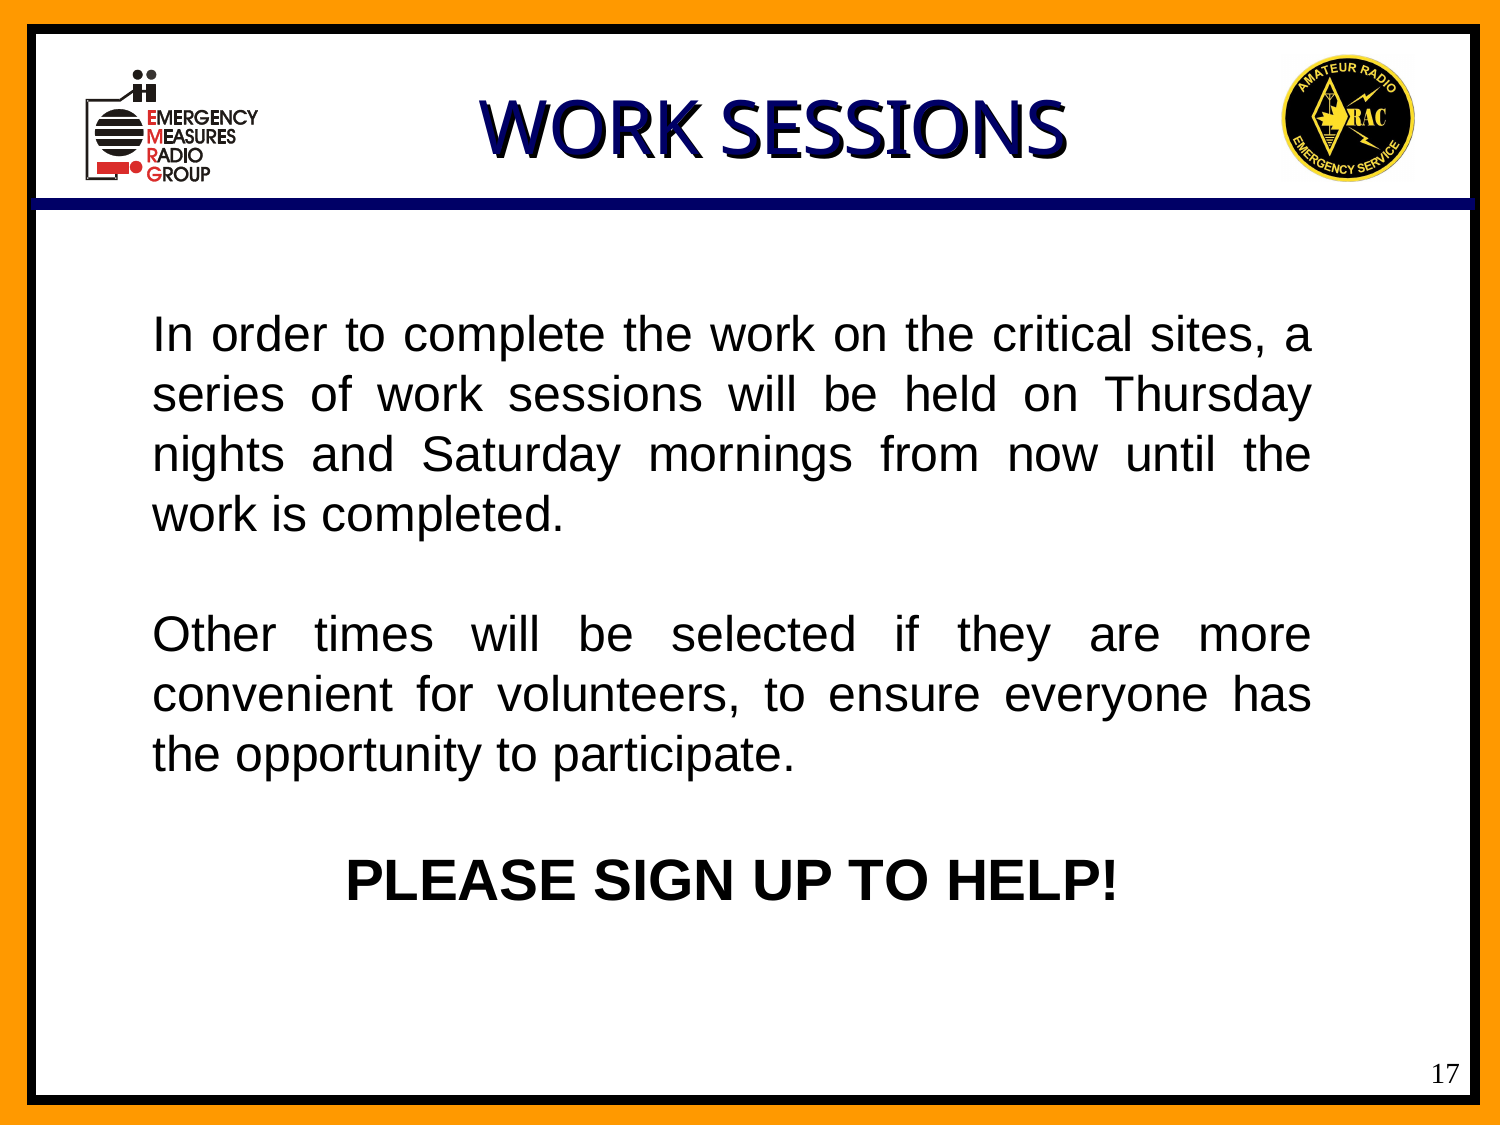

WORK SESSIONS
In order to complete the work on the critical sites, a series of work sessions will be held on Thursday nights and Saturday mornings from now until the work is completed.
Other times will be selected if they are more convenient for volunteers, to ensure everyone has the opportunity to participate.
PLEASE SIGN UP TO HELP!
17